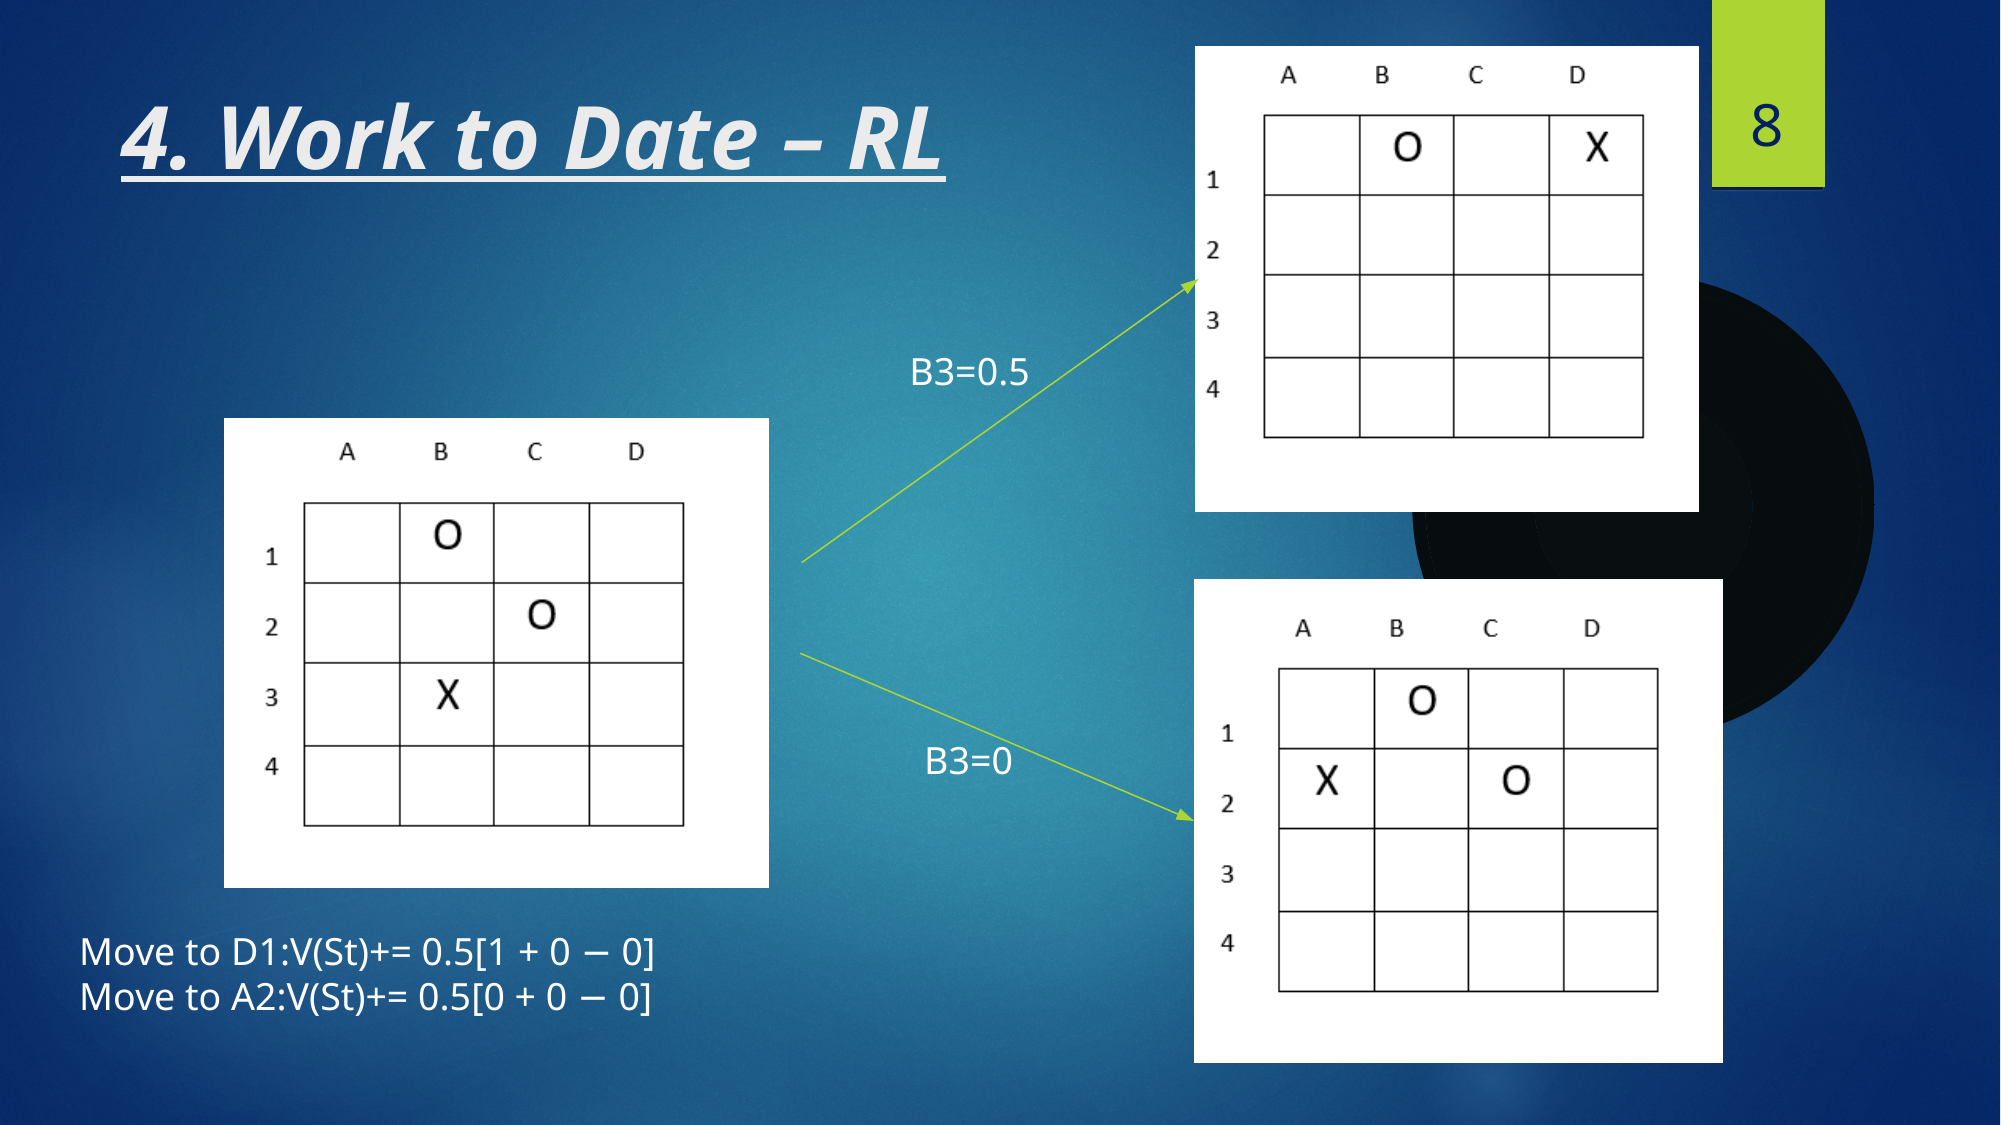

# 4. Work to Date – RL
B3=0.5
B3=0
Move to D1:V(St)+= 0.5[1 + 0 − 0]
Move to A2:V(St)+= 0.5[0 + 0 − 0]